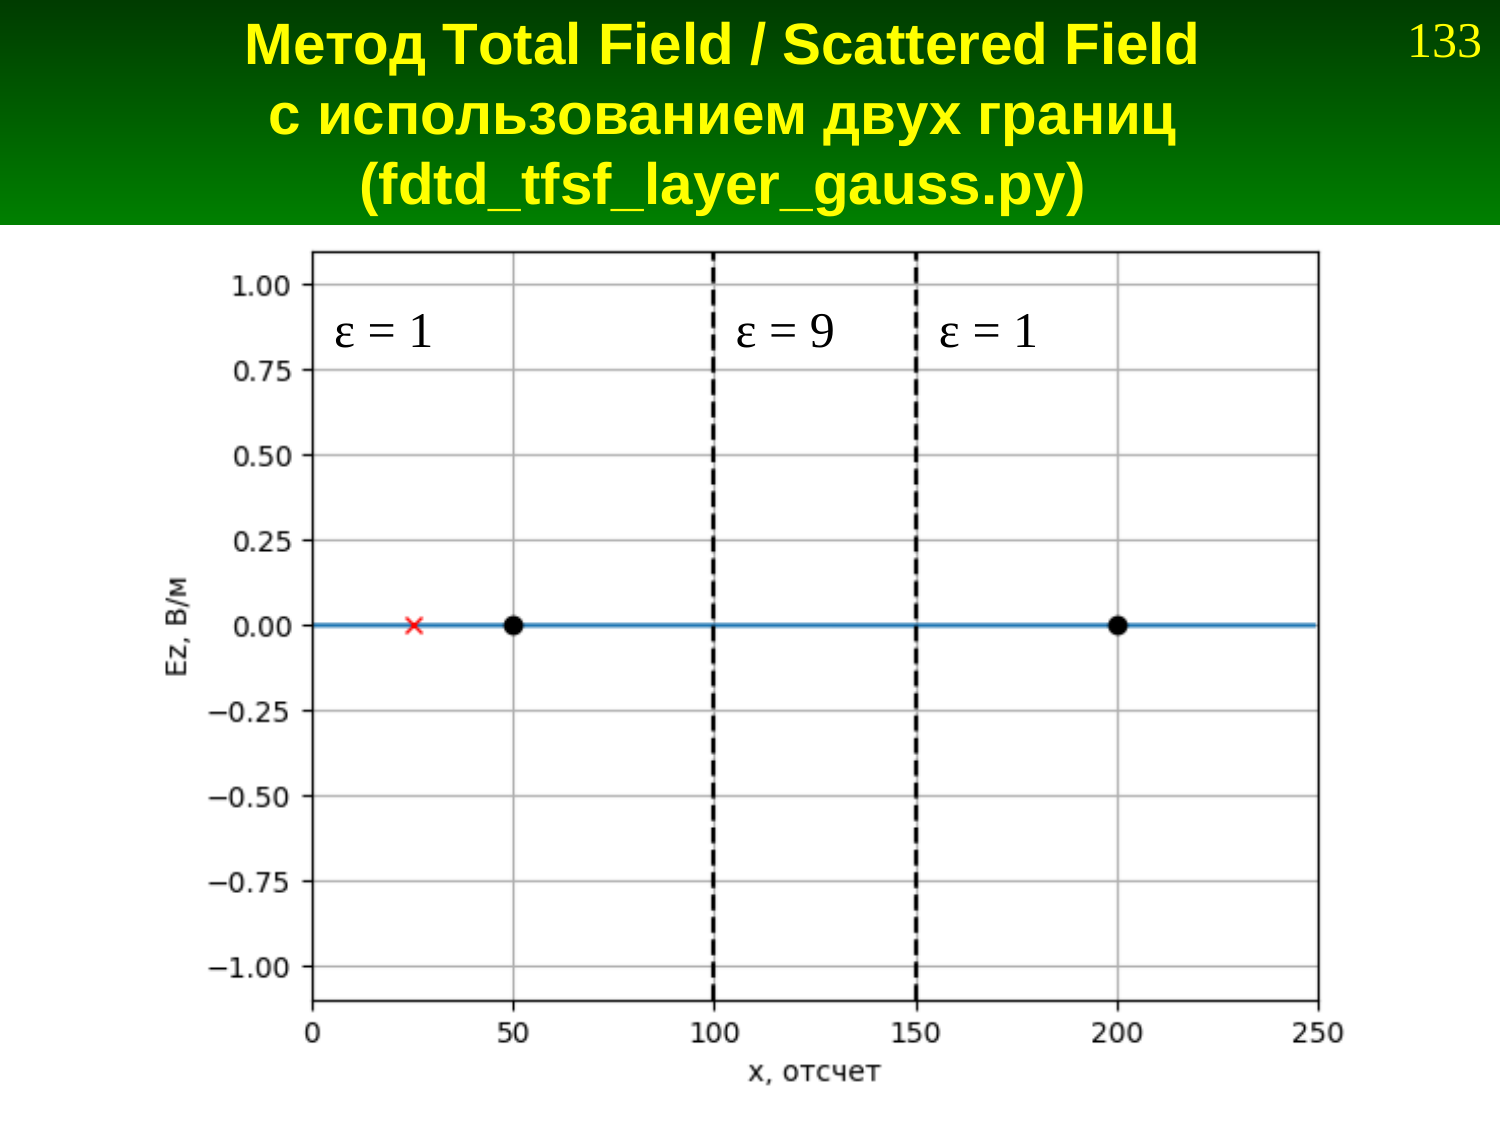

# Метод Total Field / Scattered Field с использованием двух границ (fdtd_tfsf_layer_gauss.py)
ε = 1
ε = 9
ε = 1